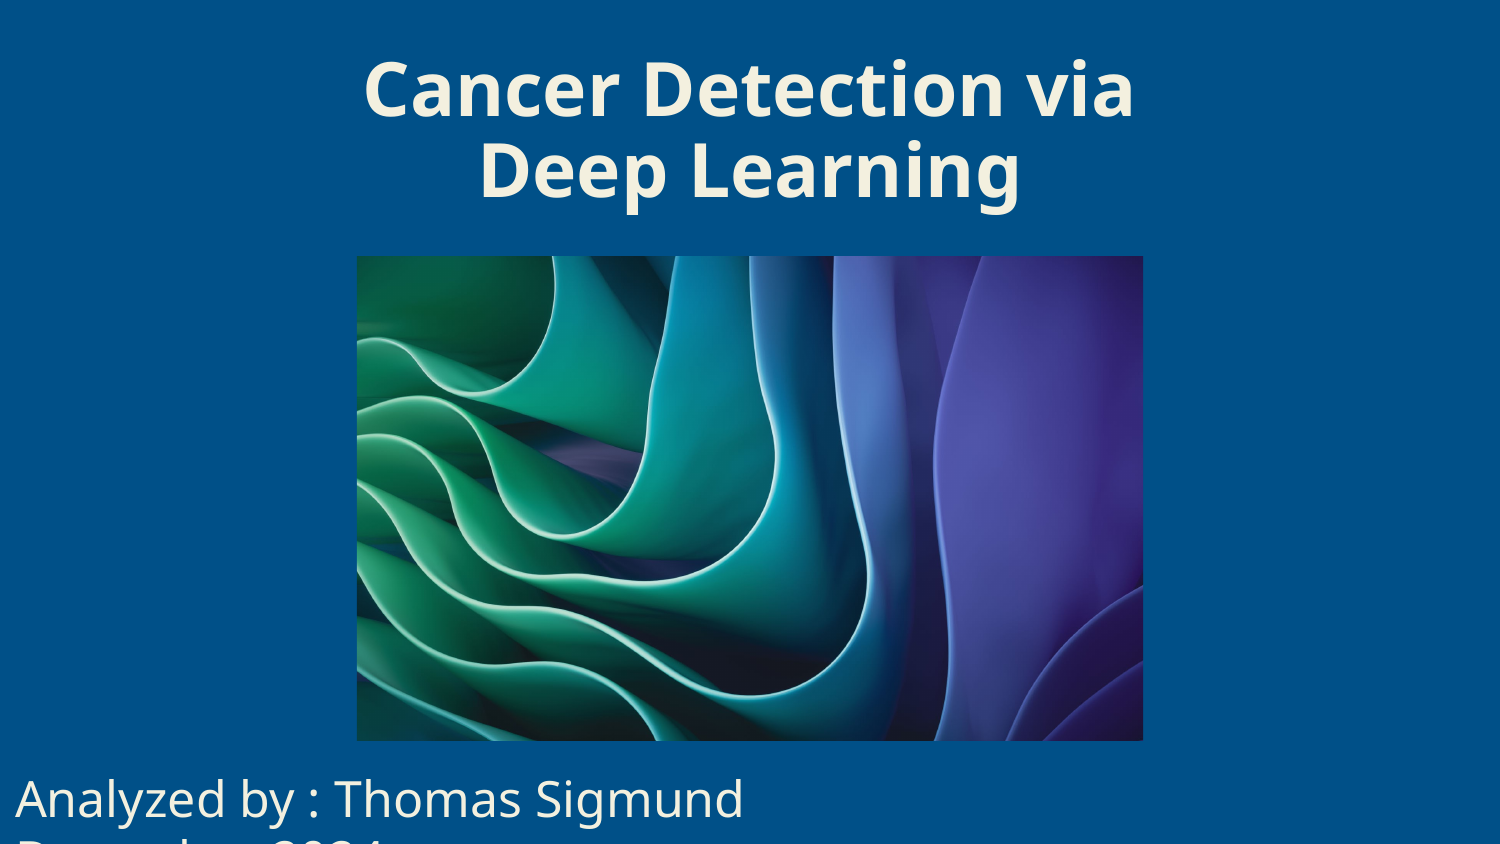

# Cancer Detection via Deep Learning
Analyzed by : Thomas Sigmund									 December 2024